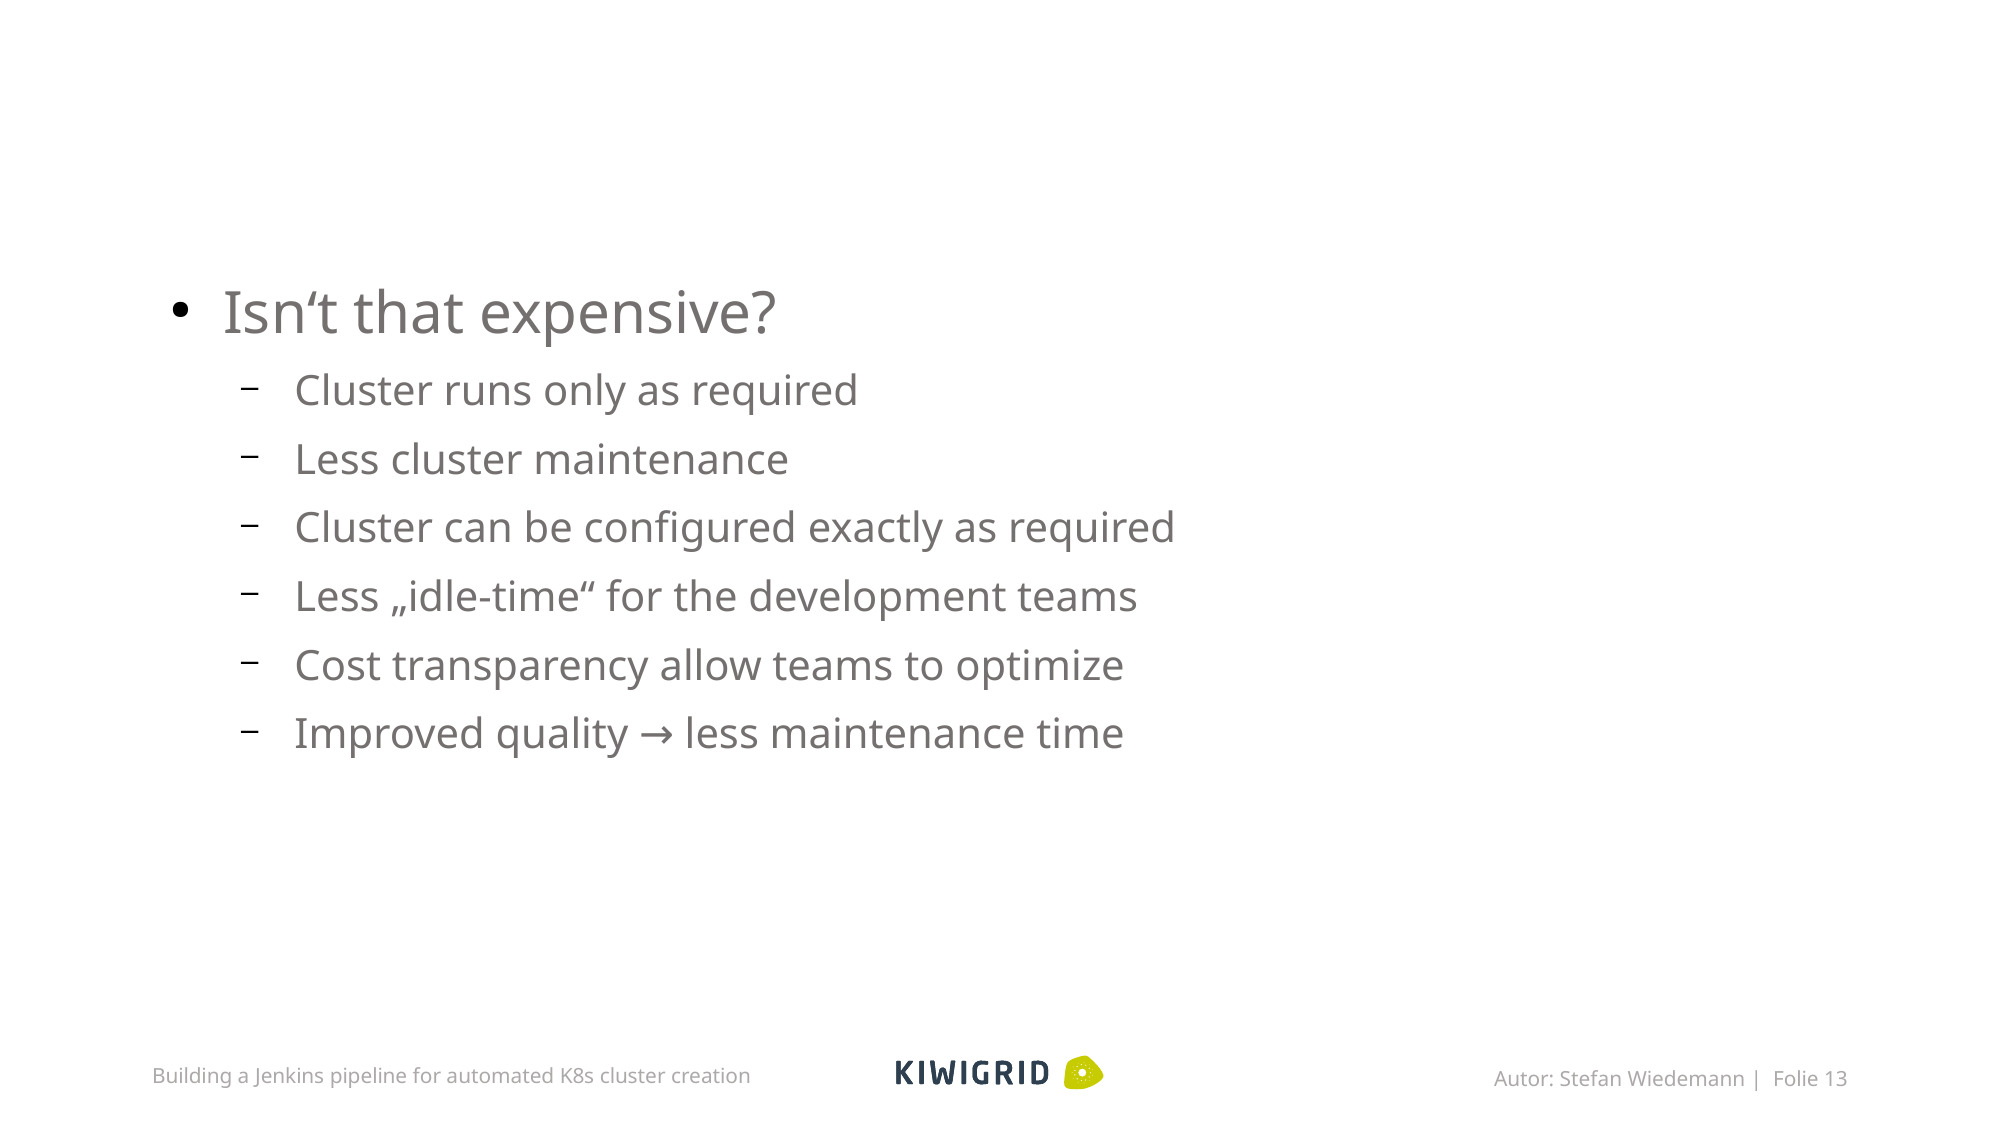

#
Isn‘t that expensive?
Cluster runs only as required
Less cluster maintenance
Cluster can be configured exactly as required
Less „idle-time“ for the development teams
Cost transparency allow teams to optimize
Improved quality → less maintenance time